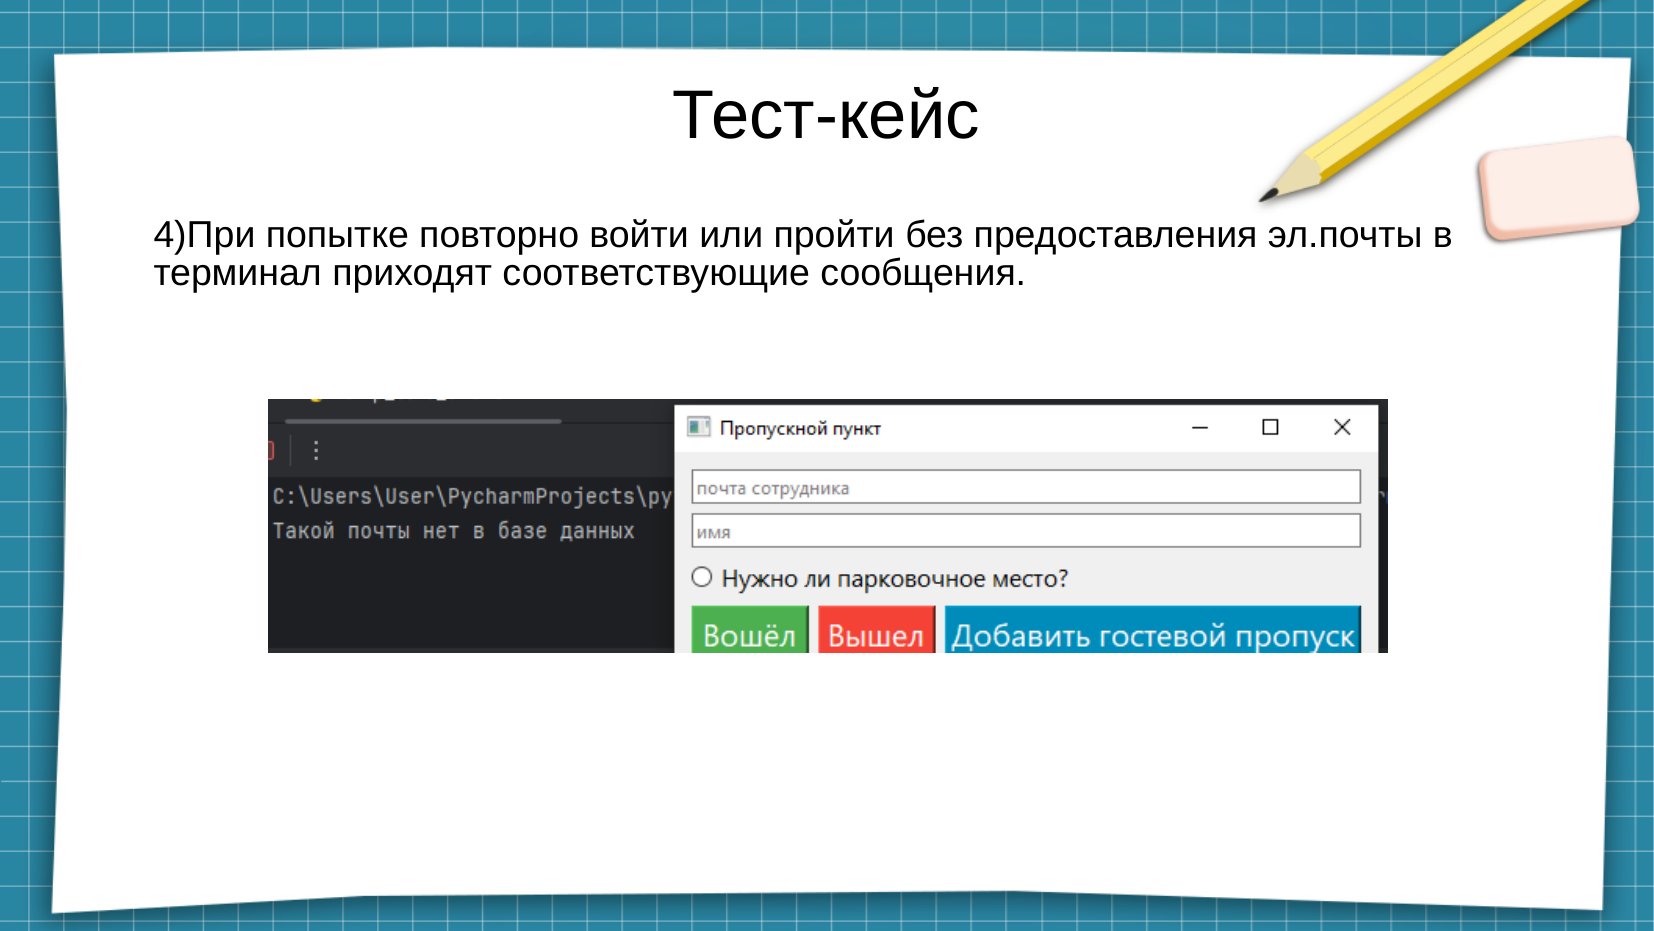

# Тест-кейс
4)При попытке повторно войти или пройти без предоставления эл.почты в терминал приходят соответствующие сообщения.